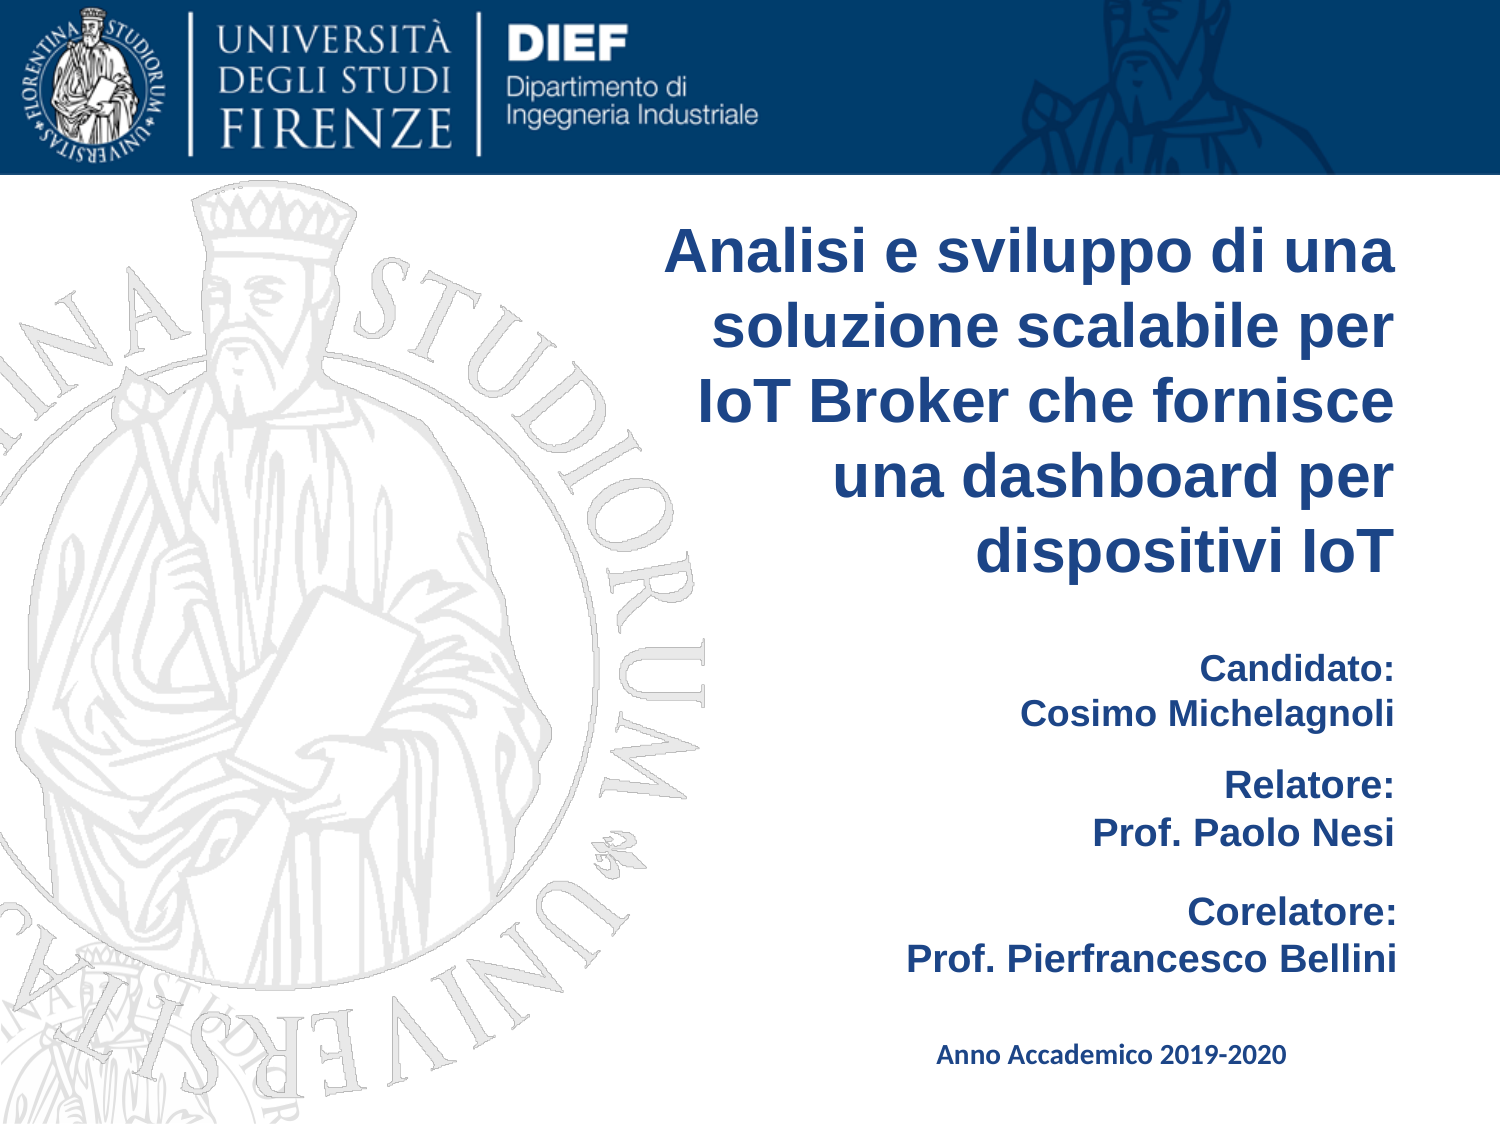

# Analisi e sviluppo di una soluzione scalabile per IoT Broker che fornisce una dashboard per dispositivi IoT
Candidato:
Cosimo Michelagnoli
Relatore:
Prof. Paolo Nesi
Corelatore:
Prof. Pierfrancesco Bellini
Anno Accademico 2019-2020